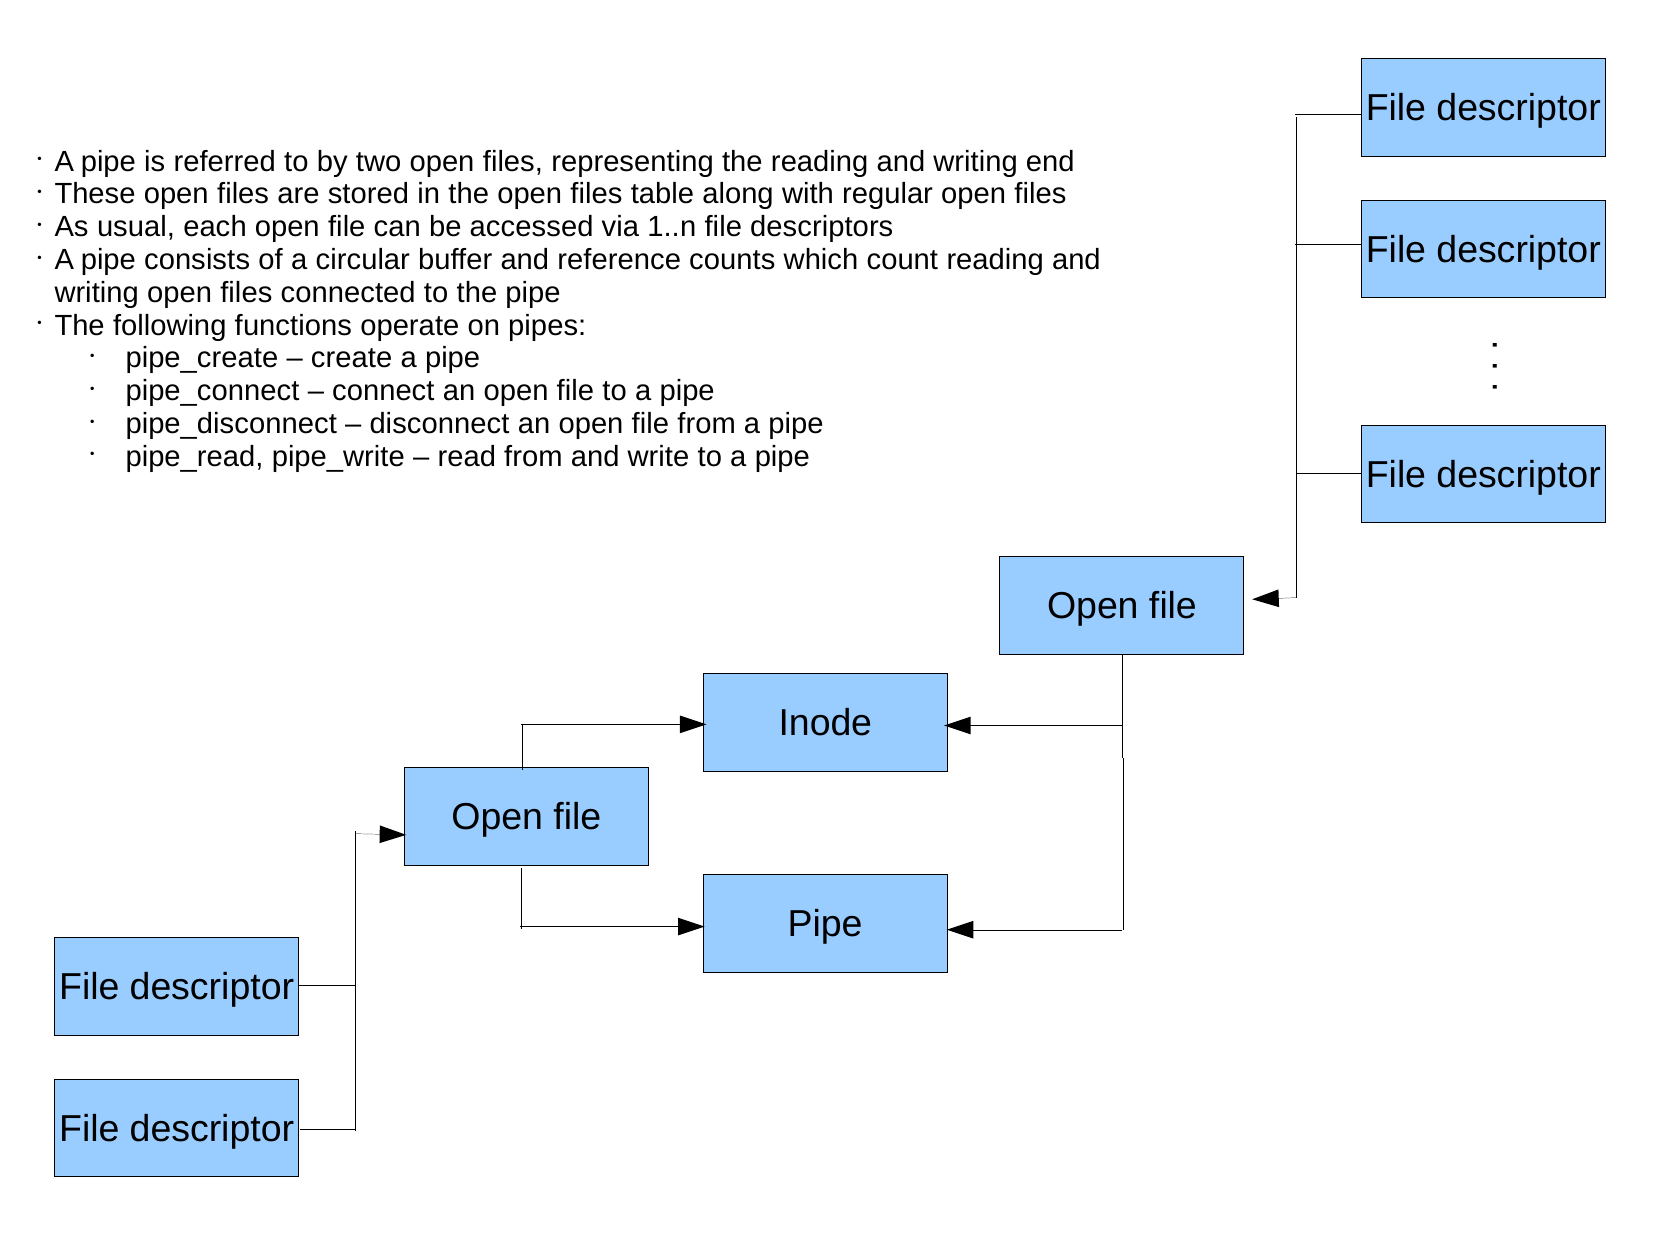

File descriptor
A pipe is referred to by two open files, representing the reading and writing end
These open files are stored in the open files table along with regular open files
As usual, each open file can be accessed via 1..n file descriptors
A pipe consists of a circular buffer and reference counts which count reading and writing open files connected to the pipe
The following functions operate on pipes:
pipe_create – create a pipe
pipe_connect – connect an open file to a pipe
pipe_disconnect – disconnect an open file from a pipe
pipe_read, pipe_write – read from and write to a pipe
File descriptor
. . .
File descriptor
Open file
Inode
Open file
Pipe
File descriptor
File descriptor